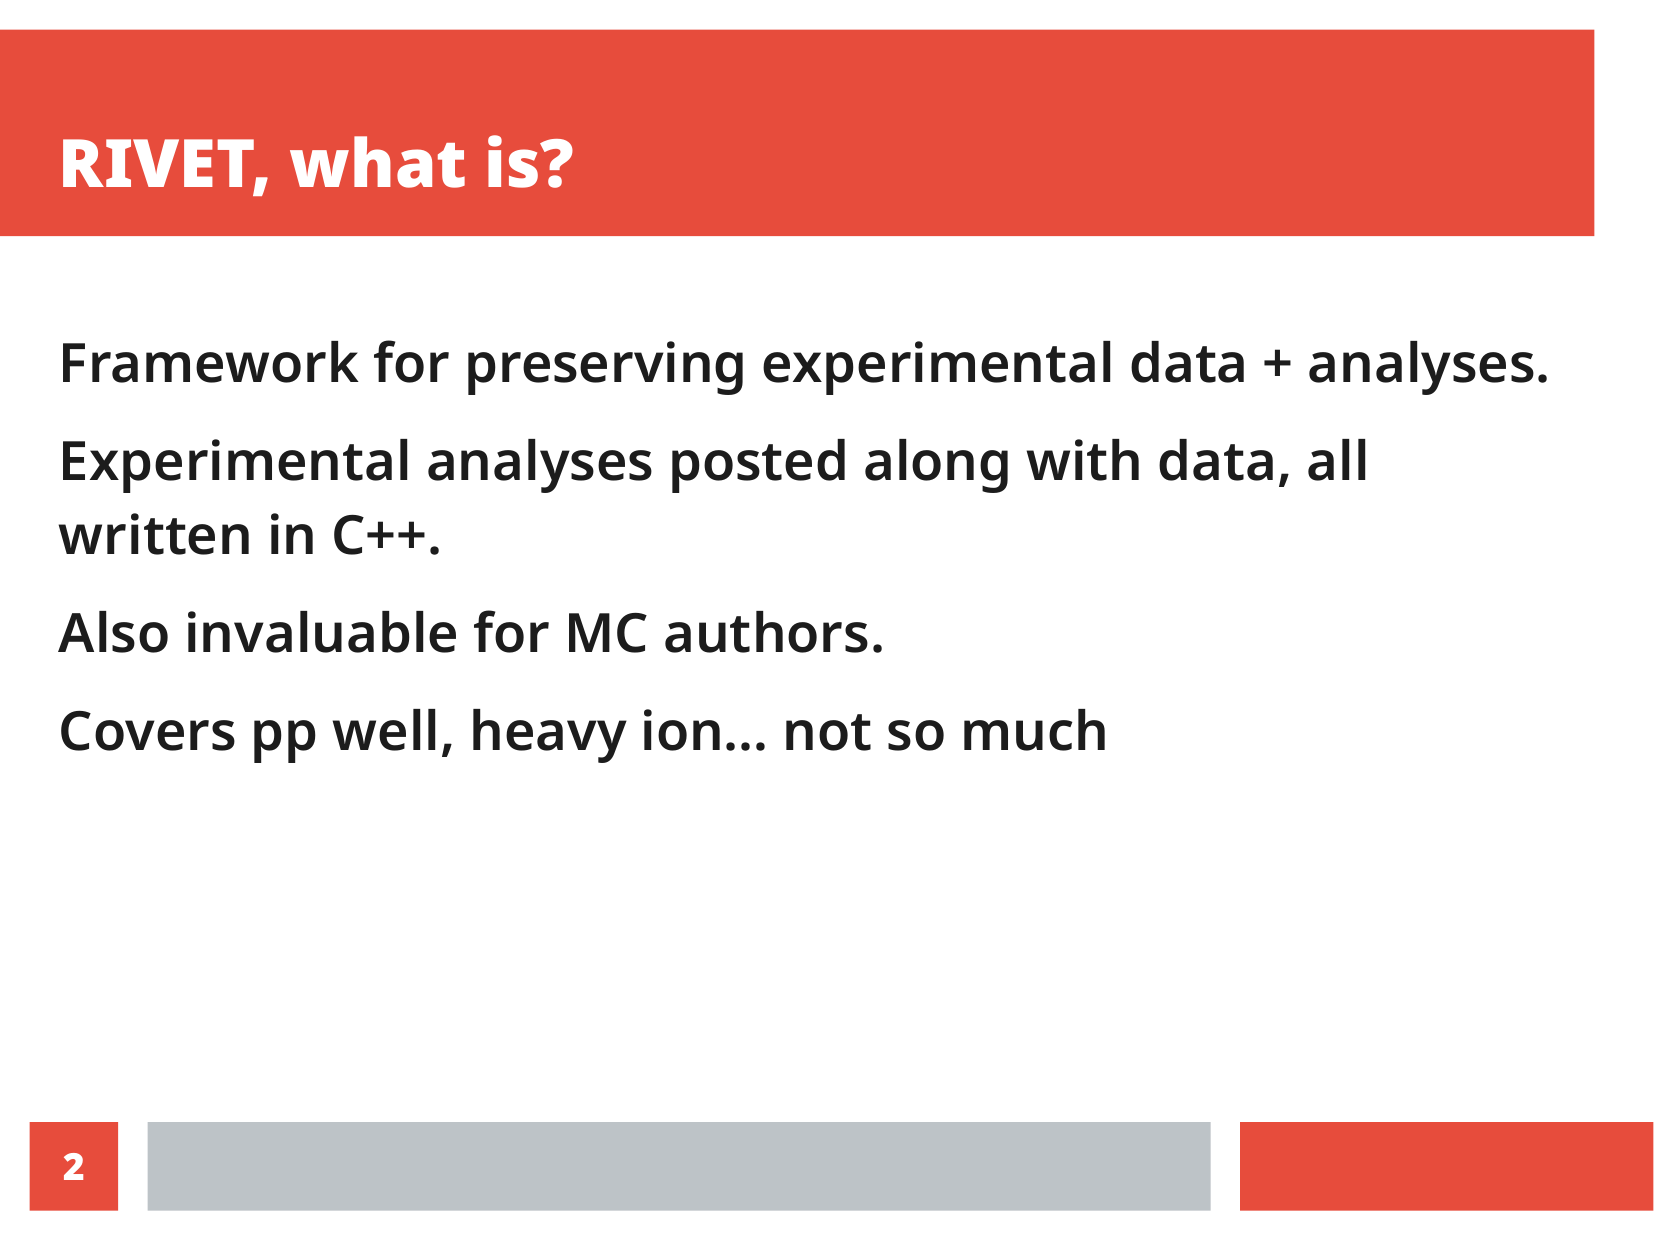

# RIVET, what is?
Framework for preserving experimental data + analyses.
Experimental analyses posted along with data, all written in C++.
Also invaluable for MC authors.
Covers pp well, heavy ion… not so much
2